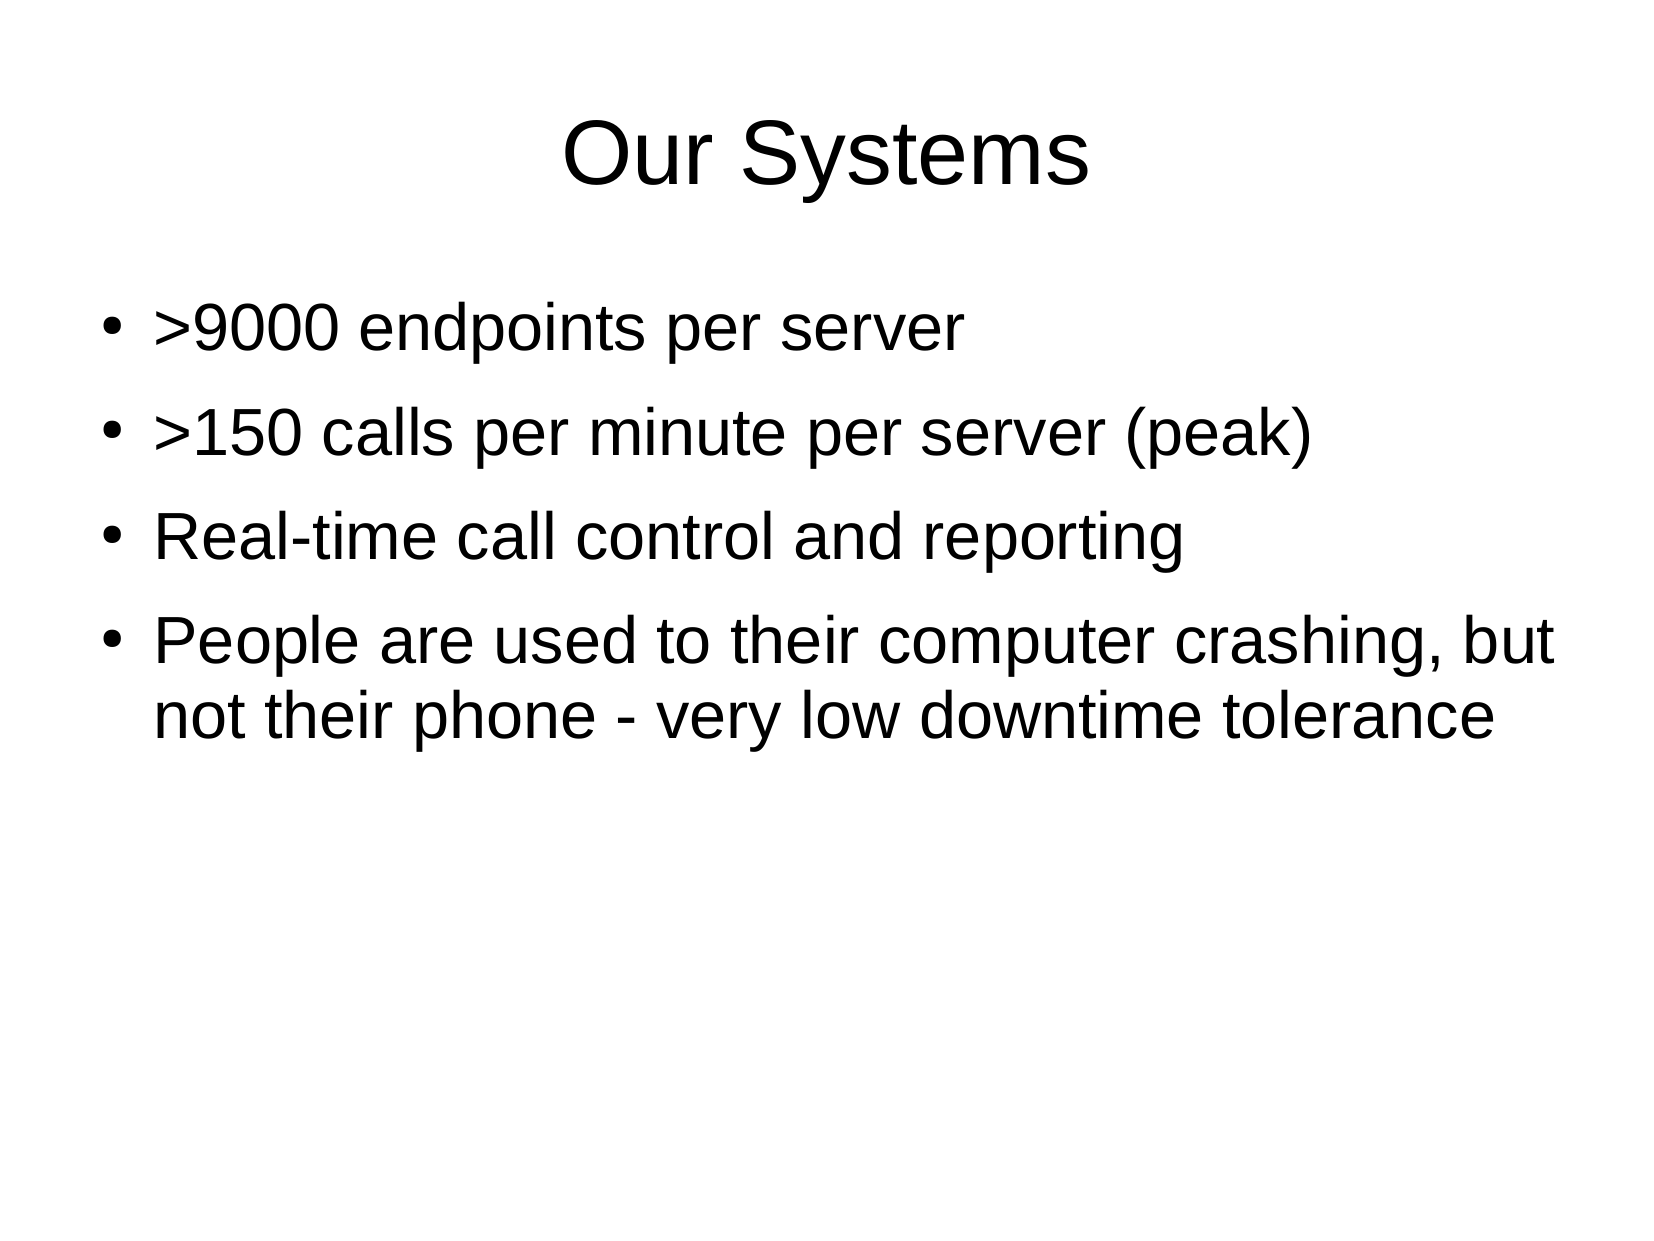

# Our Systems
>9000 endpoints per server
>150 calls per minute per server (peak)
Real-time call control and reporting
People are used to their computer crashing, but not their phone - very low downtime tolerance